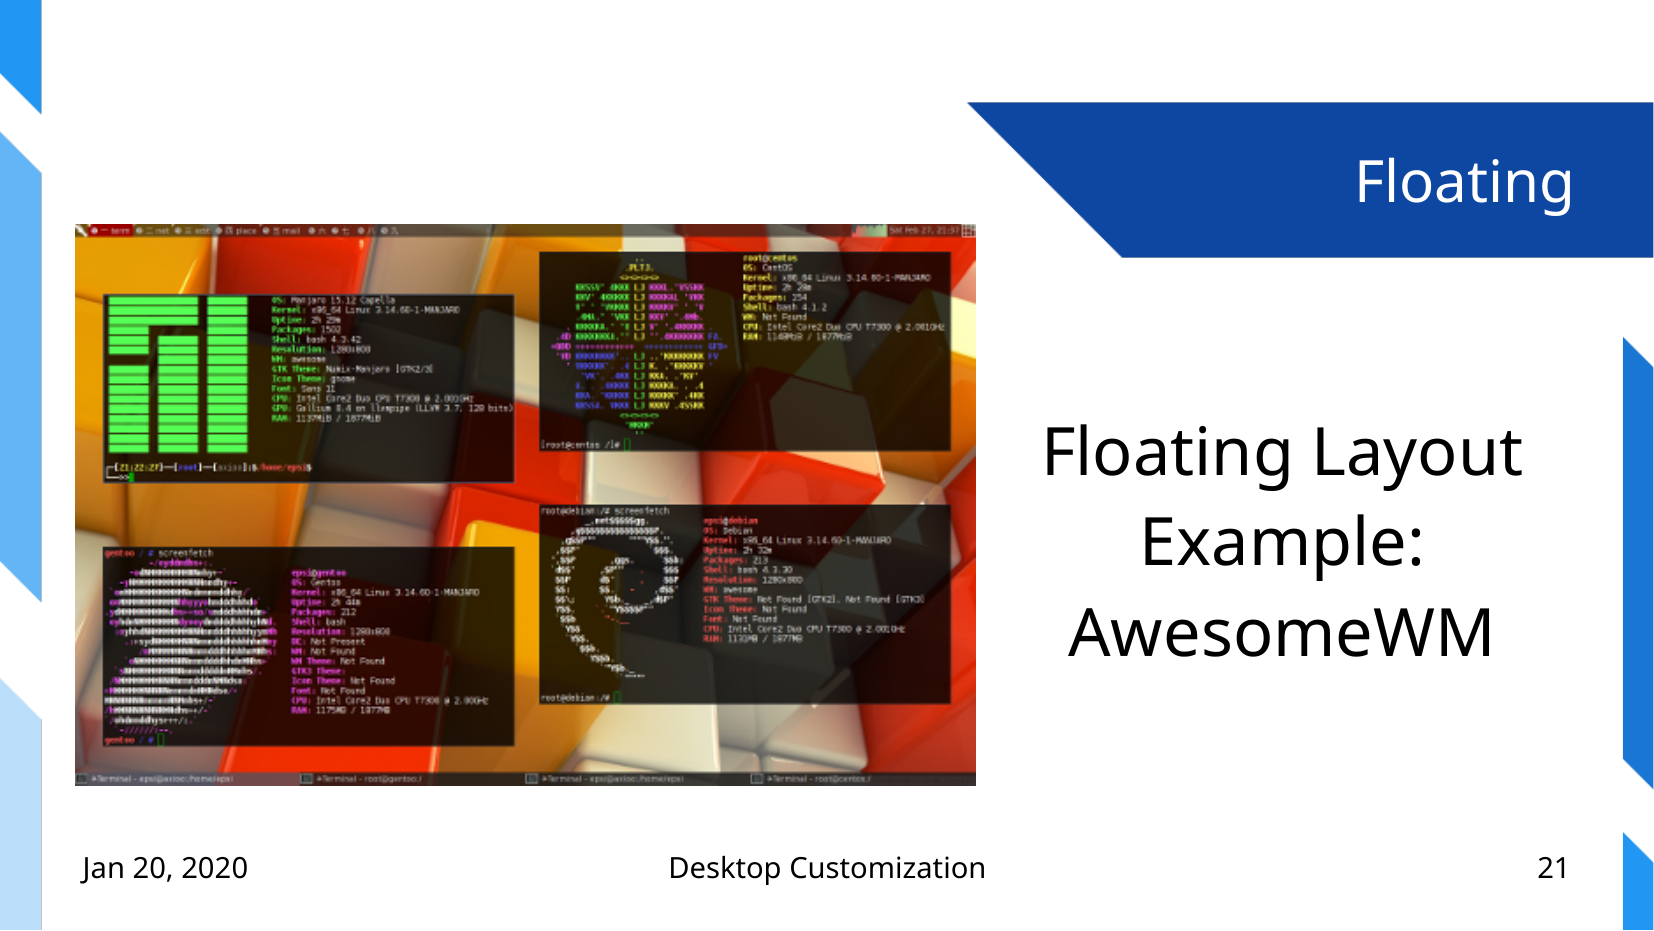

# Floating
Floating Layout Example: AwesomeWM
Jan 20, 2020
Desktop Customization
21